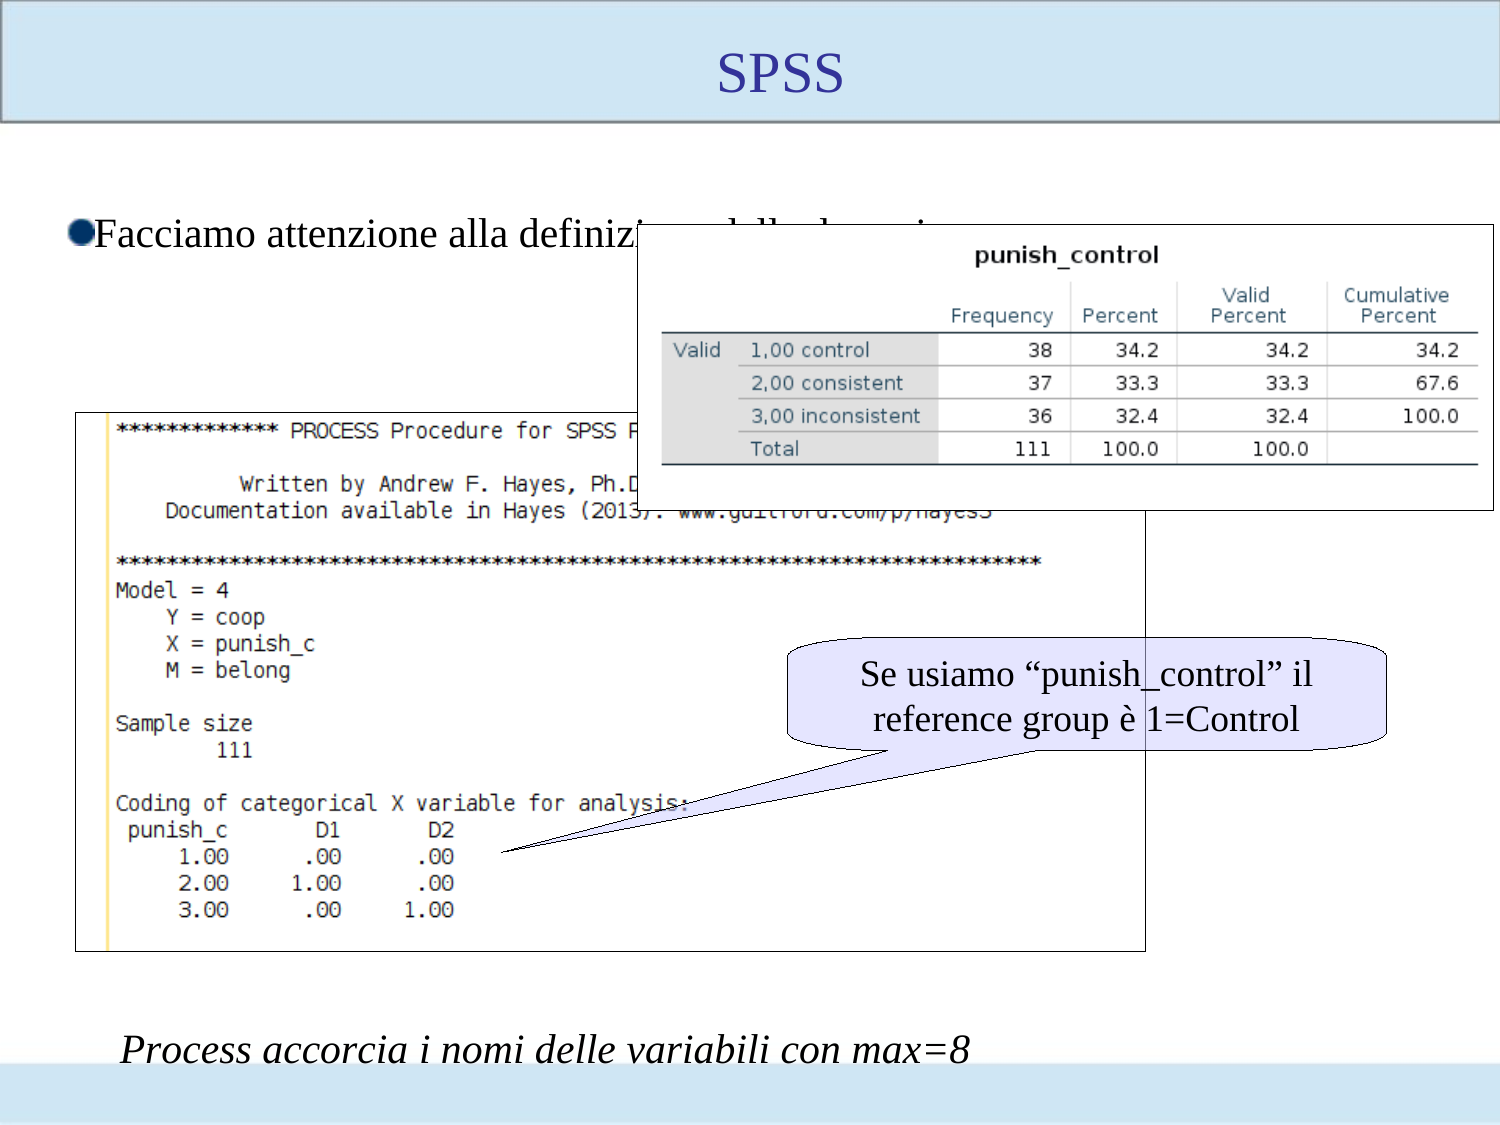

# SPSS
Facciamo attenzione alla definizione delle dummies
Se usiamo “punish_control” il reference group è 1=Control
Process accorcia i nomi delle variabili con max=8